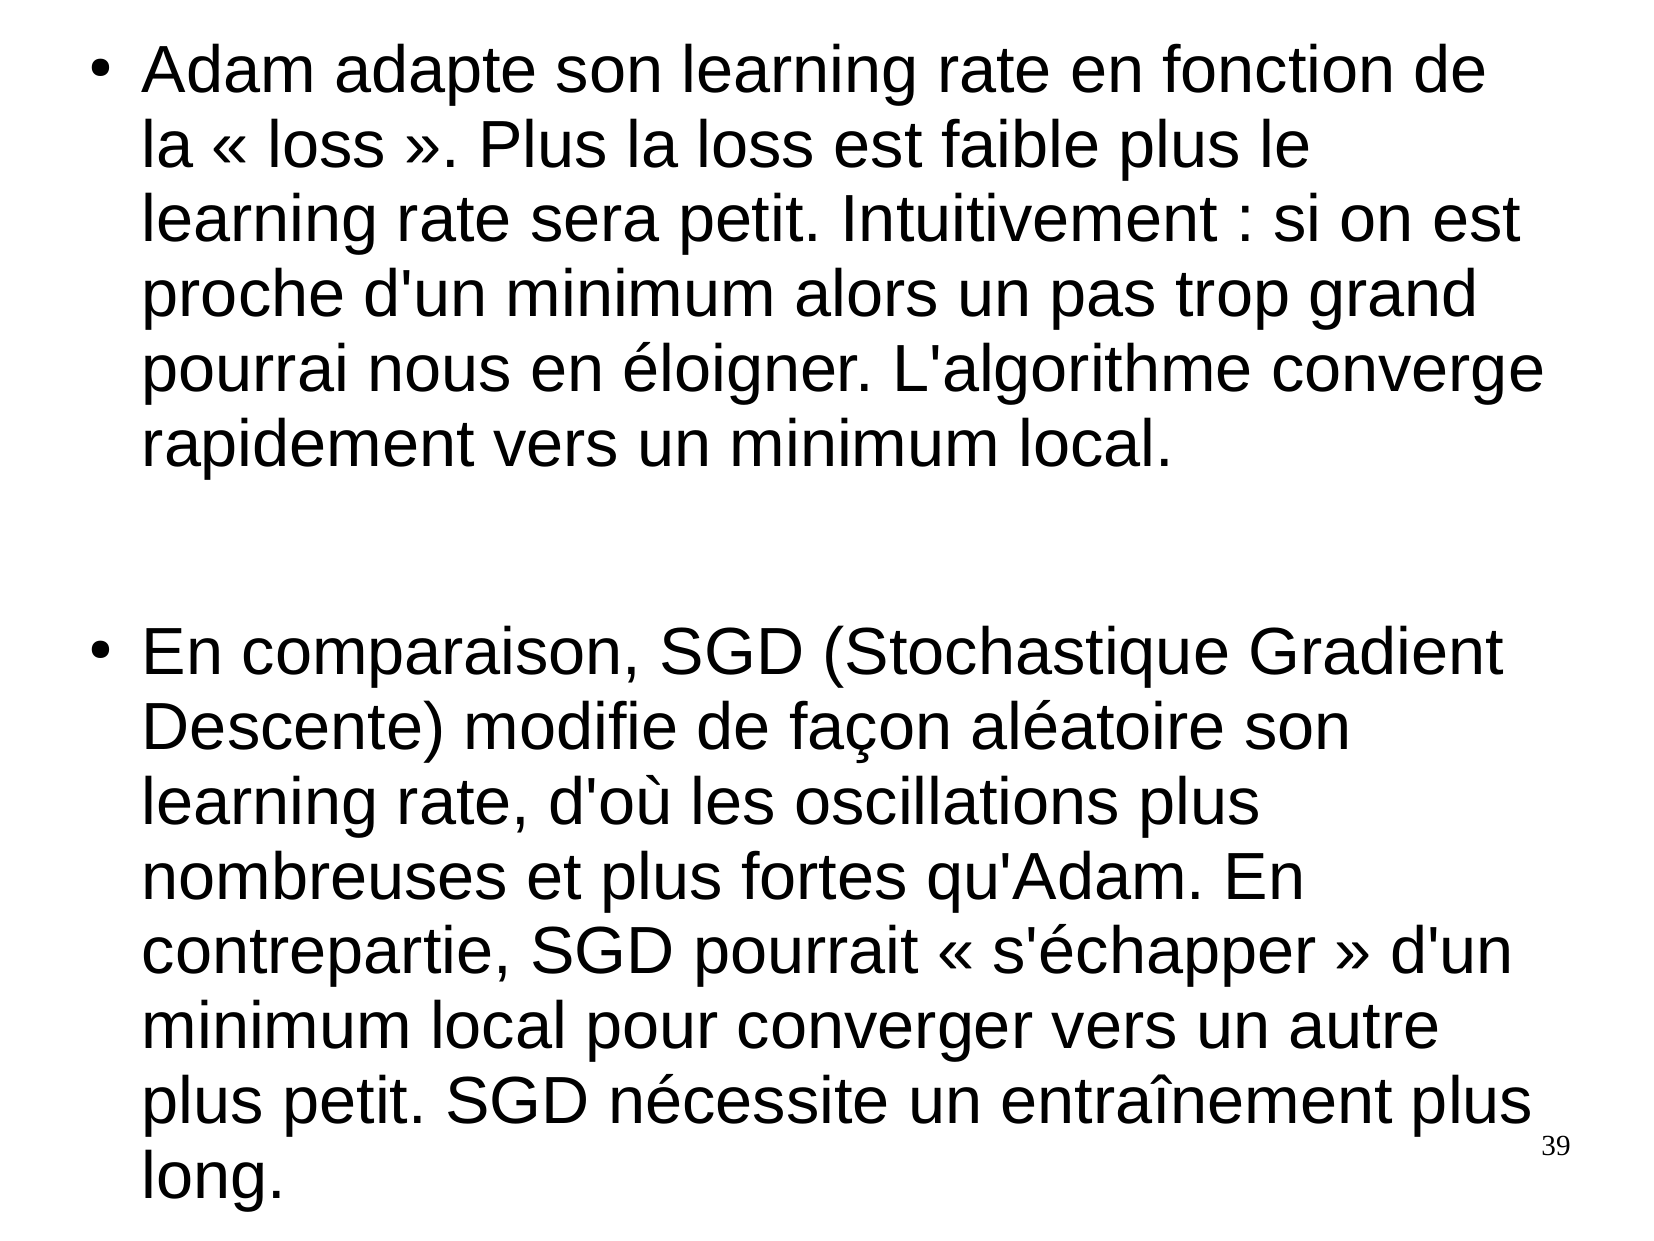

# Adam adapte son learning rate en fonction de la « loss ». Plus la loss est faible plus le learning rate sera petit. Intuitivement : si on est proche d'un minimum alors un pas trop grand pourrai nous en éloigner. L'algorithme converge rapidement vers un minimum local.
En comparaison, SGD (Stochastique Gradient Descente) modifie de façon aléatoire son learning rate, d'où les oscillations plus nombreuses et plus fortes qu'Adam. En contrepartie, SGD pourrait « s'échapper » d'un minimum local pour converger vers un autre plus petit. SGD nécessite un entraînement plus long.
39